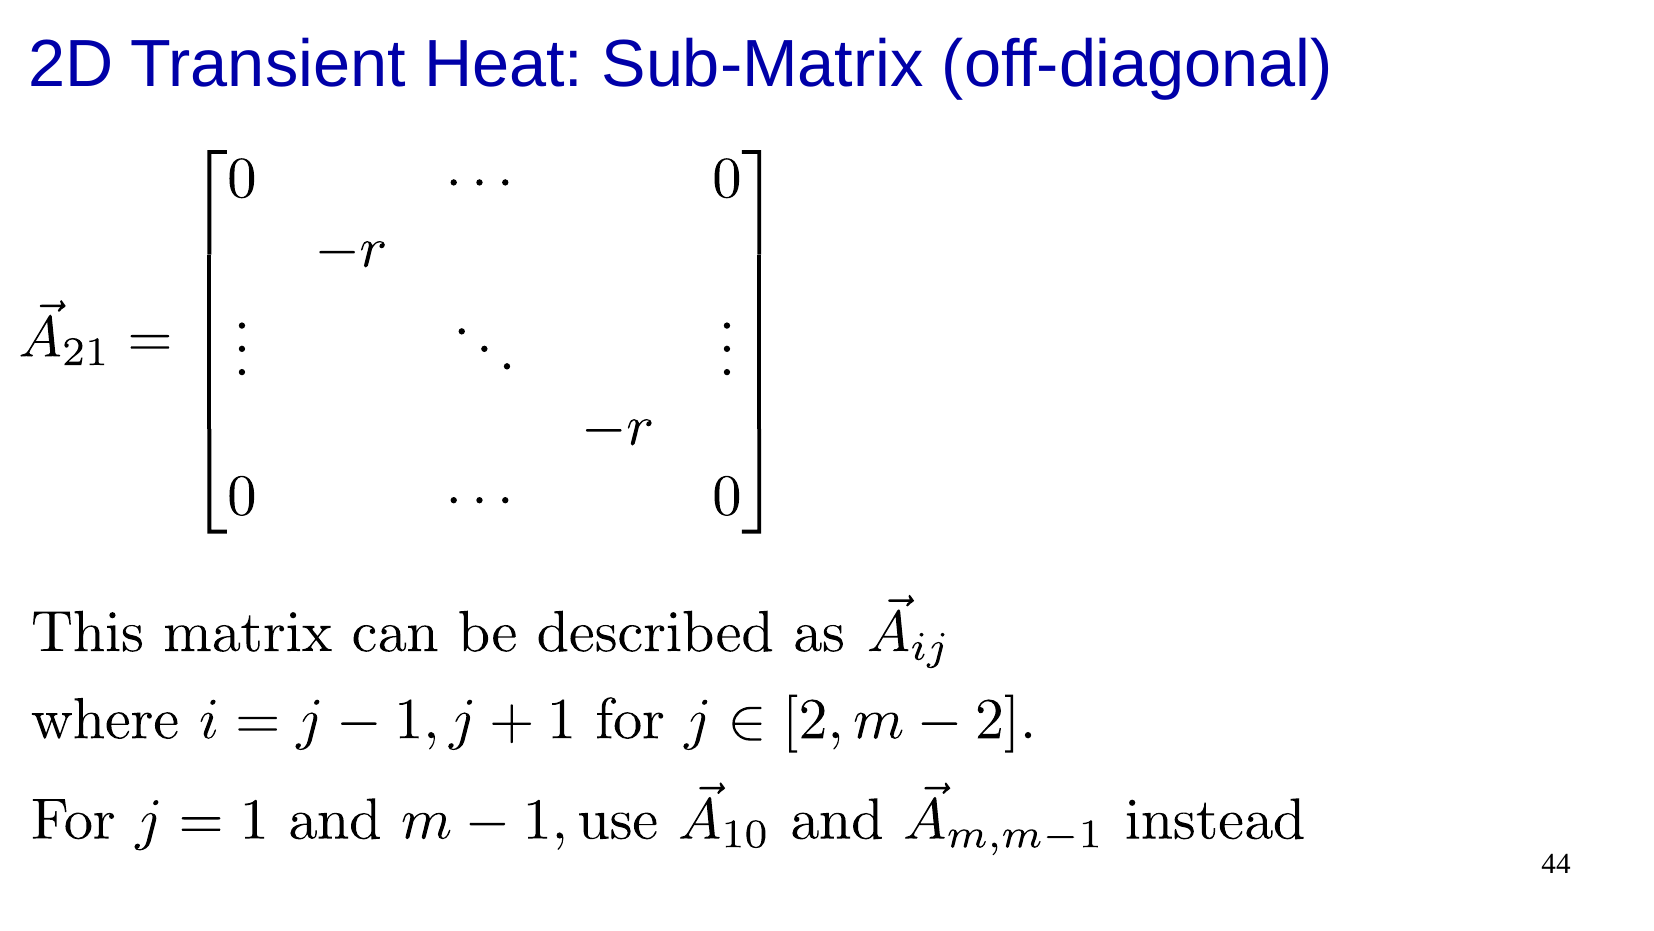

# 2D Transient Heat: Sub-Matrix (off-diagonal)
44